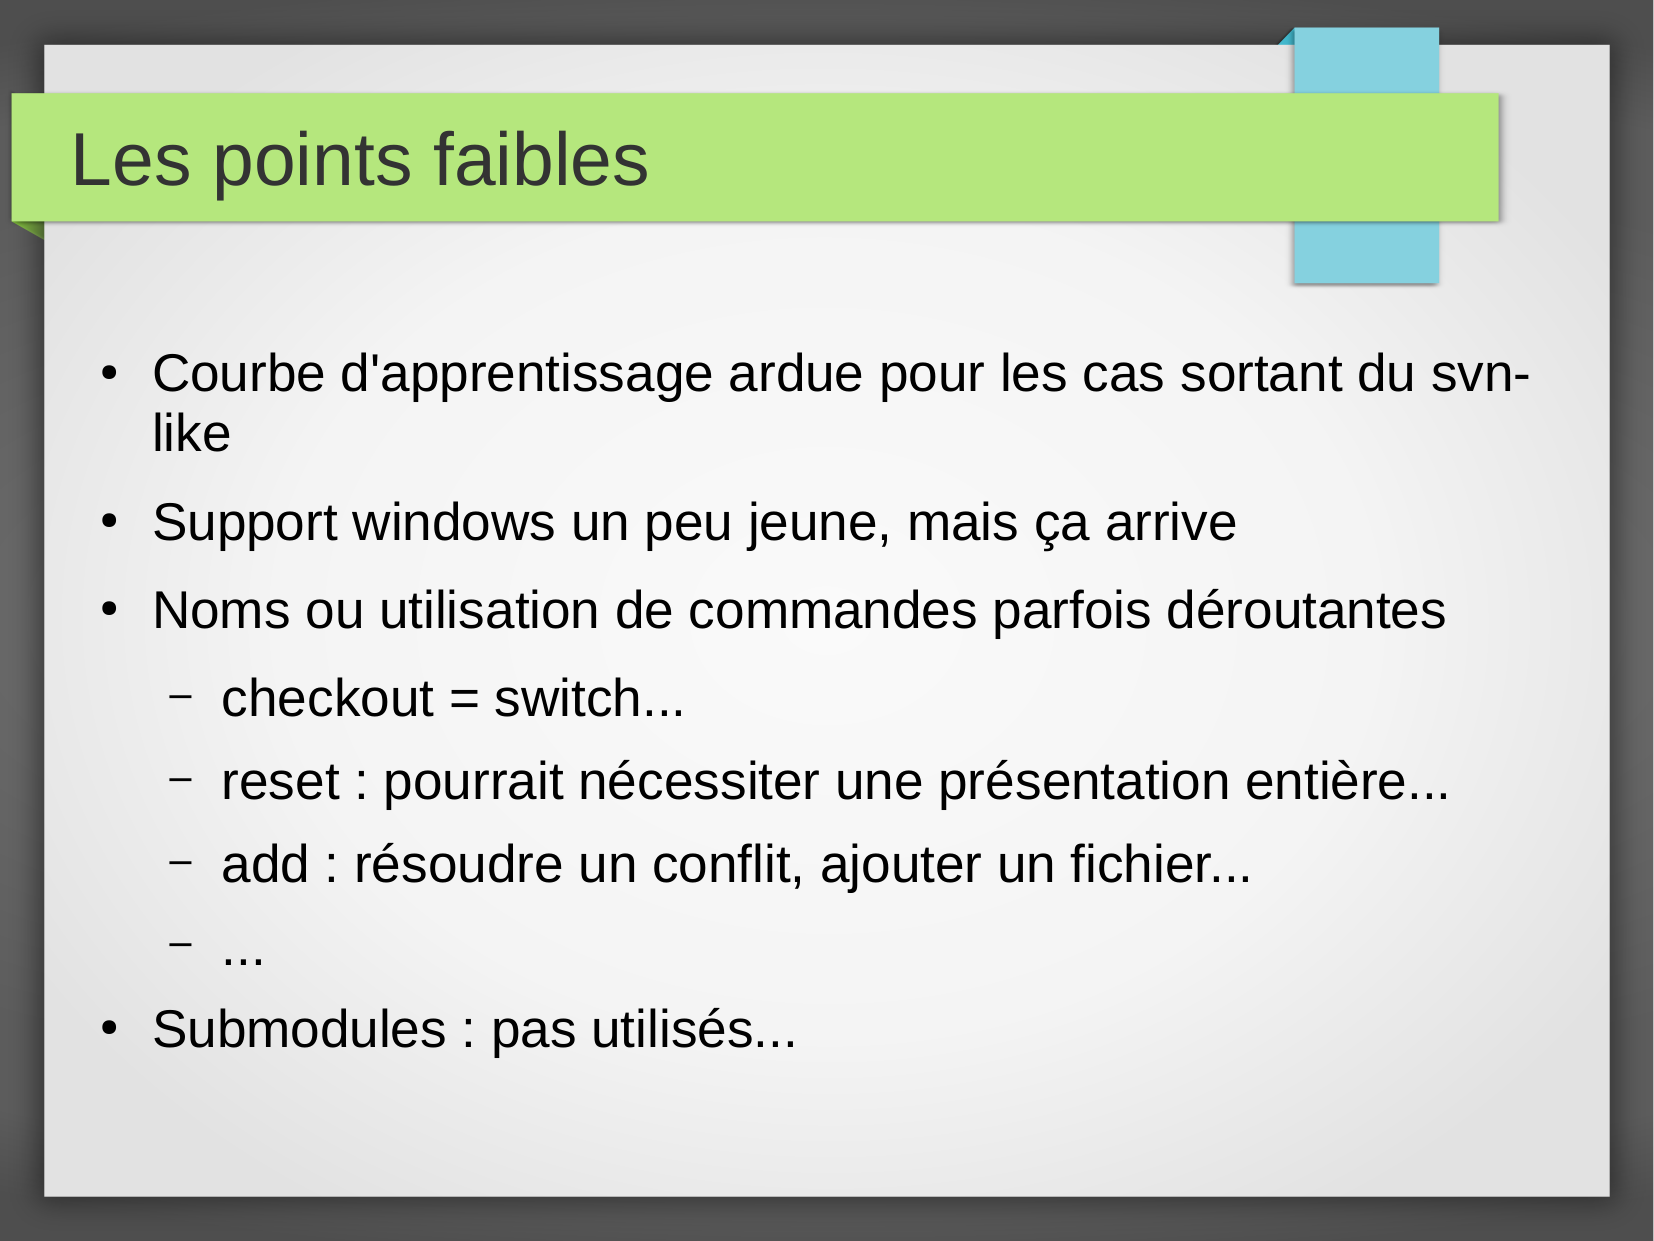

# Les points faibles
Courbe d'apprentissage ardue pour les cas sortant du svn-like
Support windows un peu jeune, mais ça arrive
Noms ou utilisation de commandes parfois déroutantes
checkout = switch...
reset : pourrait nécessiter une présentation entière...
add : résoudre un conflit, ajouter un fichier...
...
Submodules : pas utilisés...